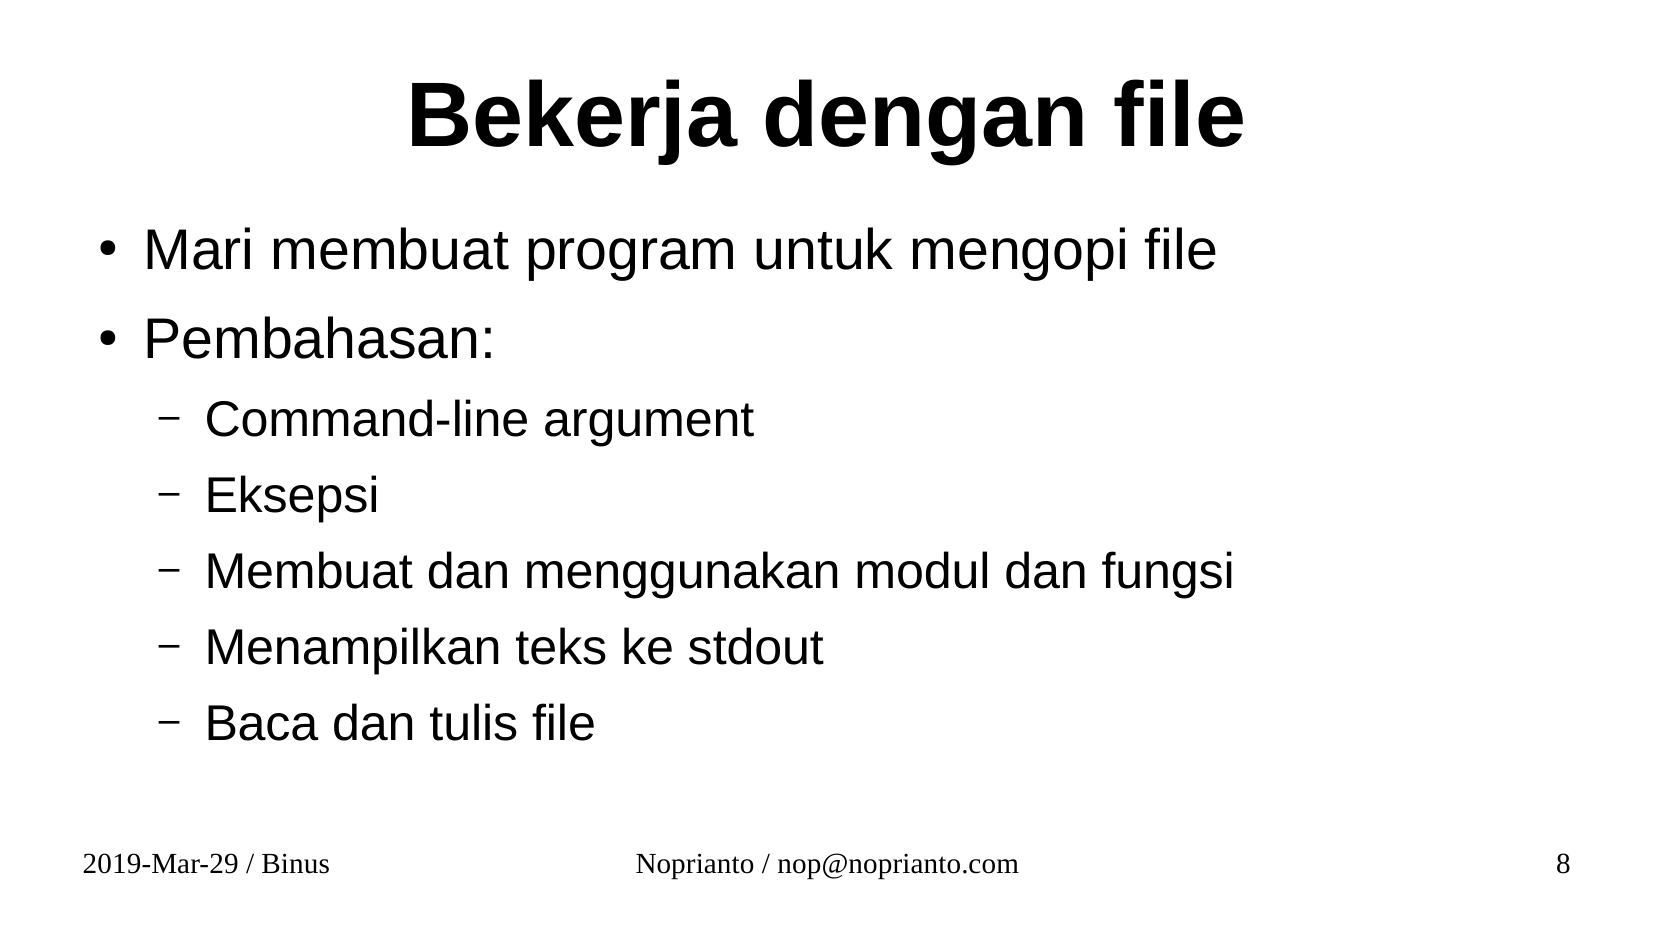

# Bekerja dengan file
Mari membuat program untuk mengopi file
Pembahasan:
Command-line argument
Eksepsi
Membuat dan menggunakan modul dan fungsi
Menampilkan teks ke stdout
Baca dan tulis file
2019-Mar-29 / Binus
Noprianto / nop@noprianto.com
8